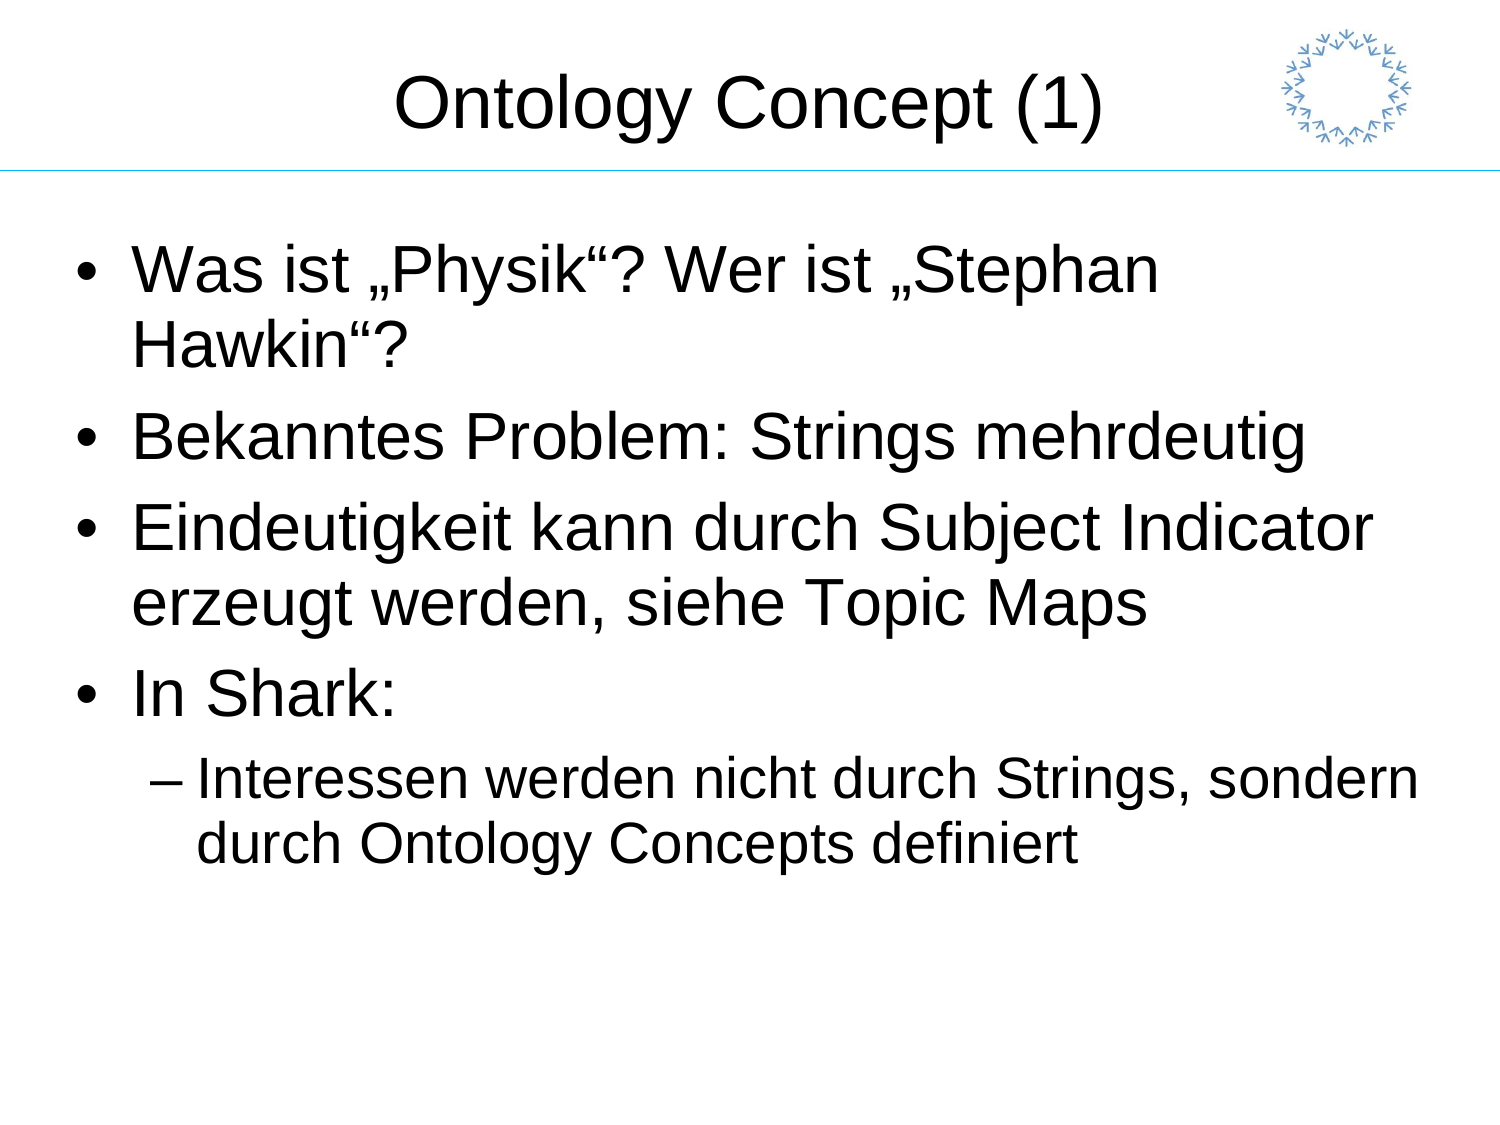

# Ontology Concept (1)
Was ist „Physik“? Wer ist „Stephan Hawkin“?
Bekanntes Problem: Strings mehrdeutig
Eindeutigkeit kann durch Subject Indicator erzeugt werden, siehe Topic Maps
In Shark:
Interessen werden nicht durch Strings, sondern durch Ontology Concepts definiert